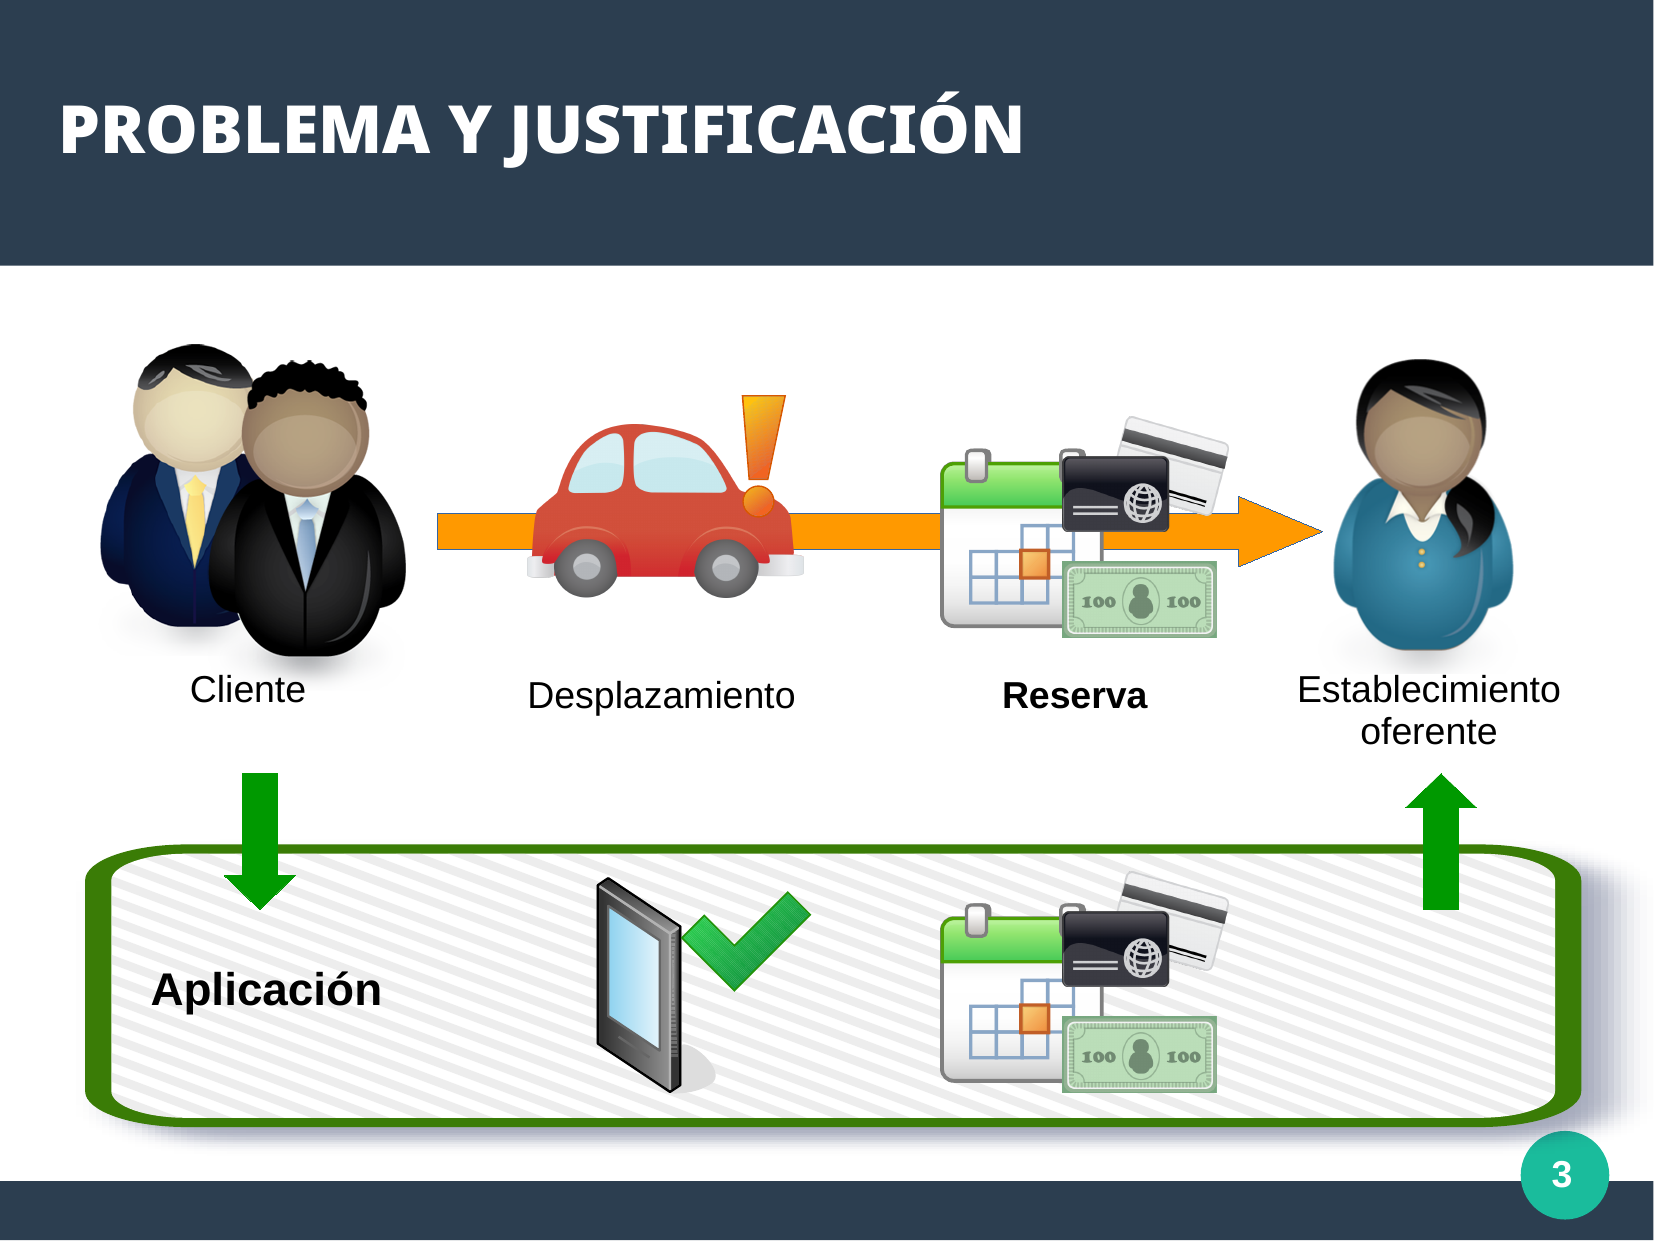

# PROBLEMA Y JUSTIFICACIÓN
Establecimiento oferente
Cliente
Desplazamiento
Reserva
Aplicación